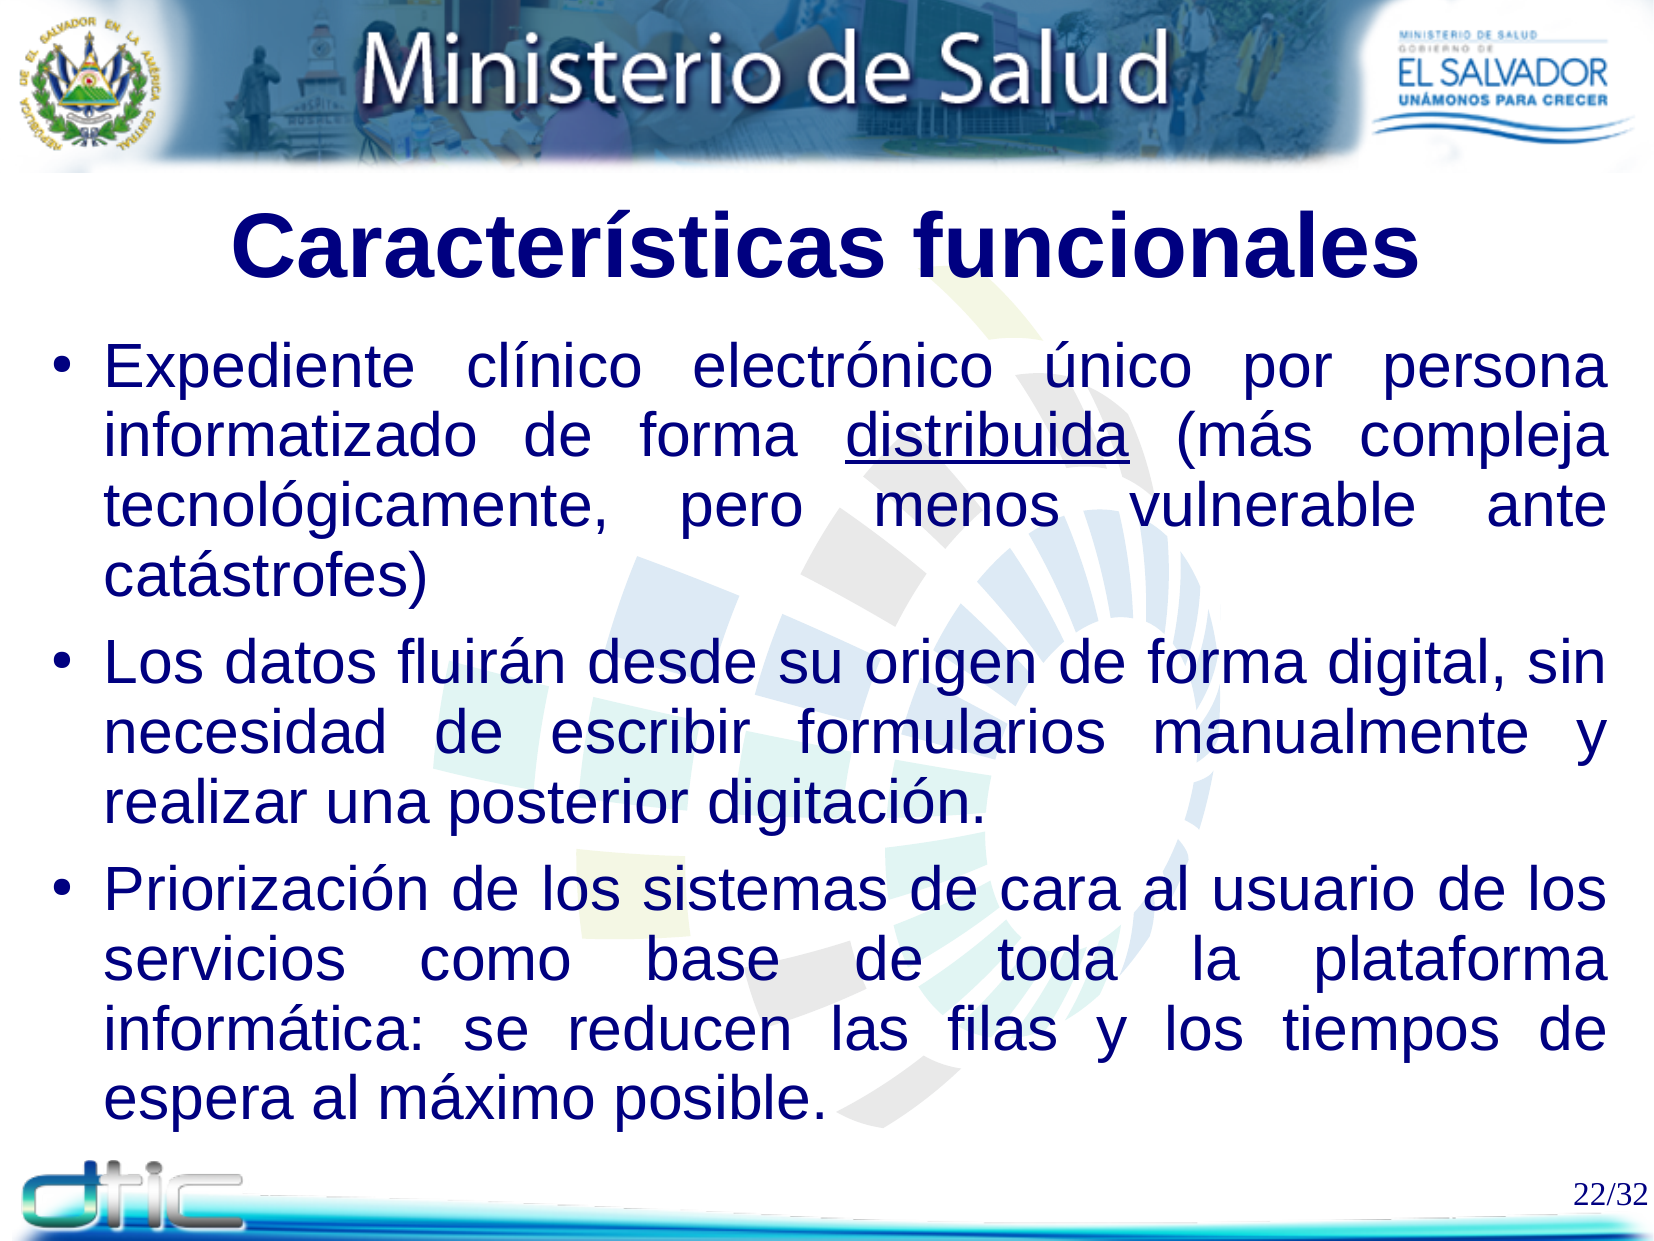

# Características funcionales
Expediente clínico electrónico único por persona informatizado de forma distribuida (más compleja tecnológicamente, pero menos vulnerable ante catástrofes)
Los datos fluirán desde su origen de forma digital, sin necesidad de escribir formularios manualmente y realizar una posterior digitación.
Priorización de los sistemas de cara al usuario de los servicios como base de toda la plataforma informática: se reducen las filas y los tiempos de espera al máximo posible.